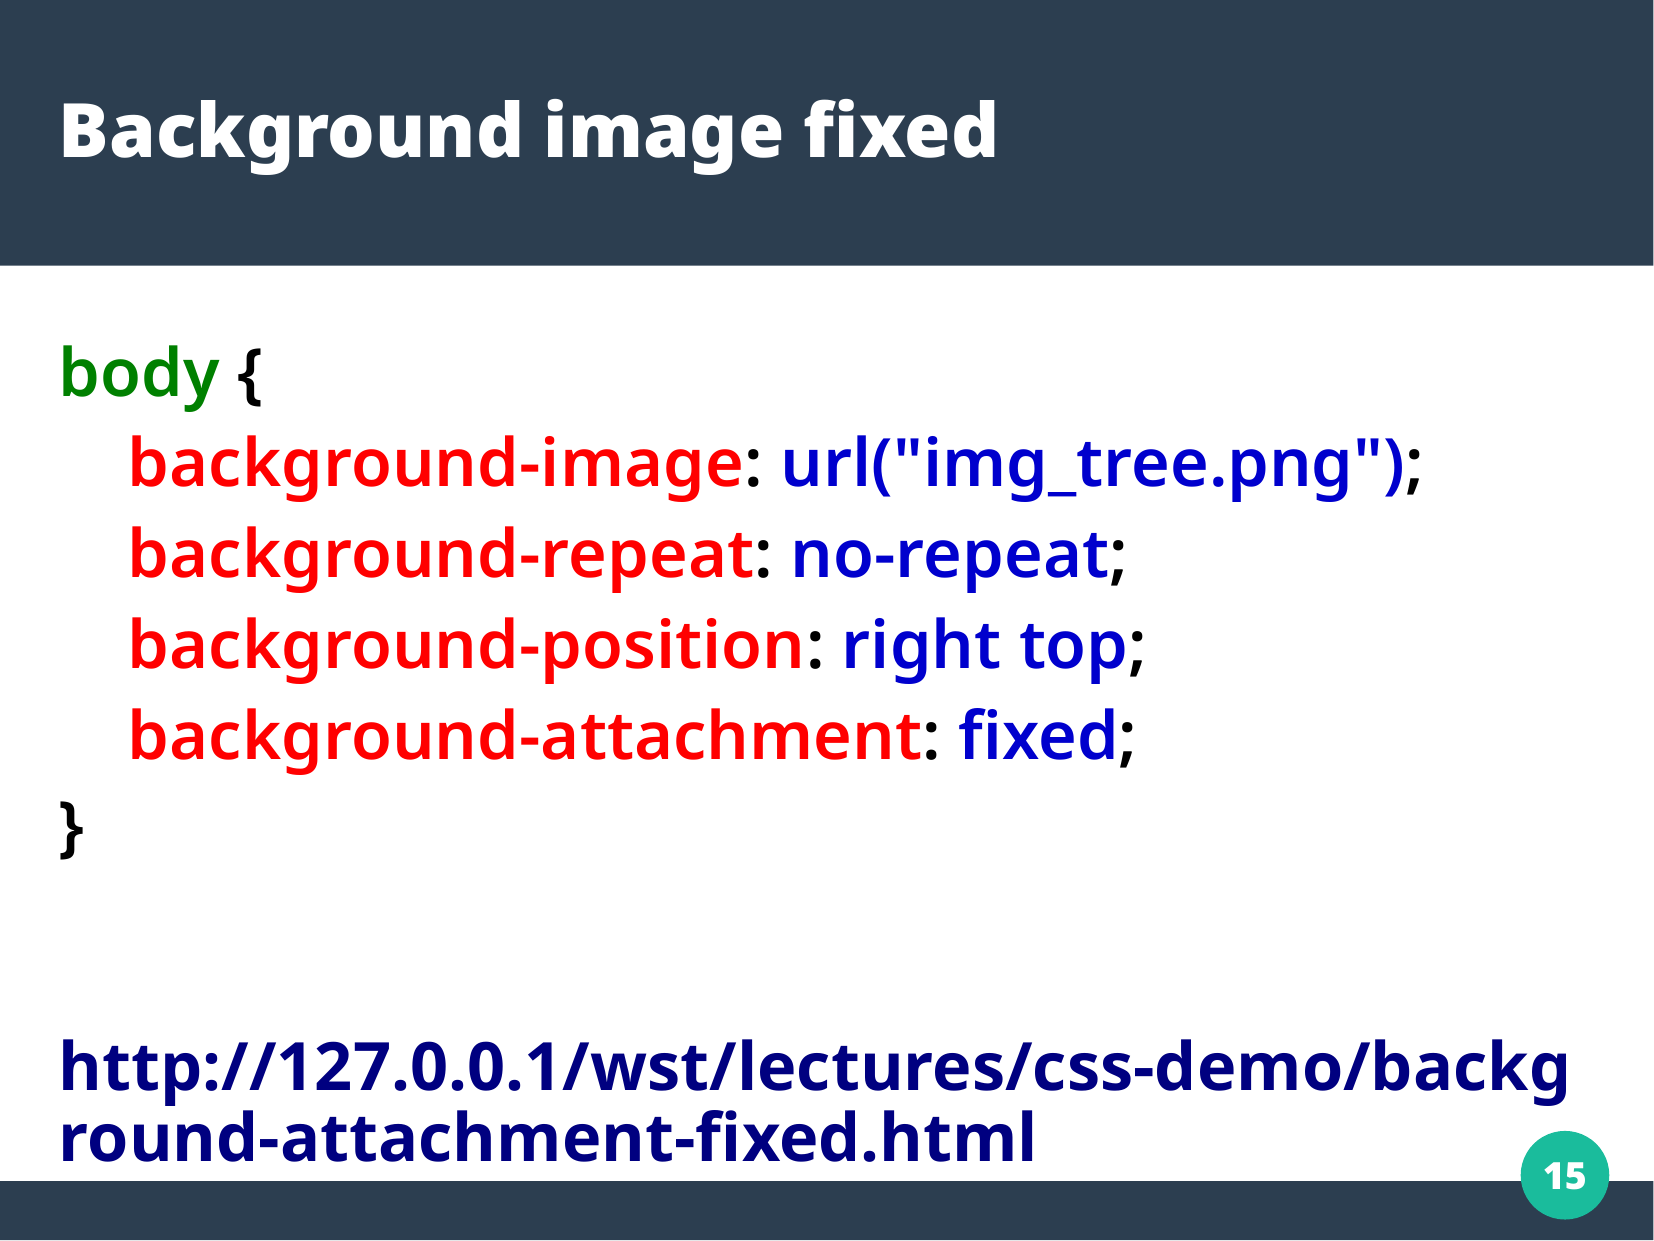

# Background image fixed
body {
    background-image: url("img_tree.png");
    background-repeat: no-repeat;
    background-position: right top;
    background-attachment: fixed;
}
http://127.0.0.1/wst/lectures/css-demo/background-attachment-fixed.html
15